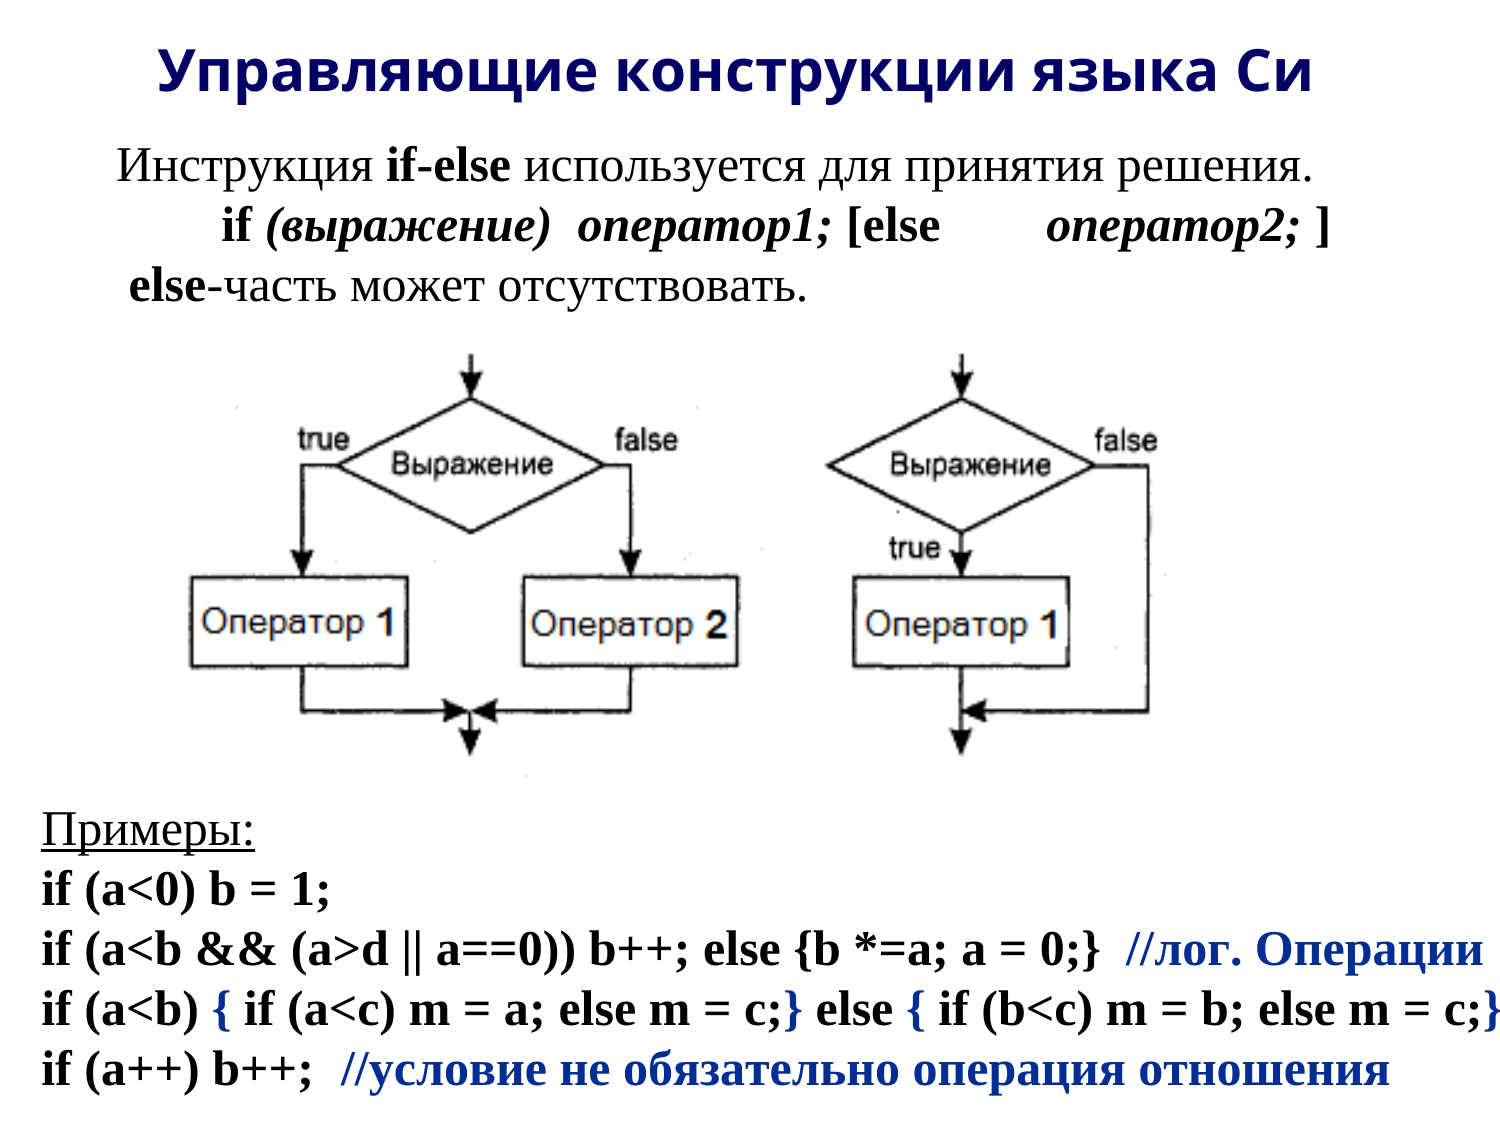

Управляющие конструкции языка Си
	Инструкция if-else используется для принятия решения.
if (выражение) оператор1; [else	оператор2; ]
	 else-часть может отсутствовать.
Примеры:
if (а<0) b = 1;
if (a<b && (a>d || a==0)) b++; else {b *=a; a = 0;} //лог. Операции
if (a<b) { if (a<c) m = a; else m = c;} else { if (b<c) m = b; else m = c;}
if (a++) b++; 	//условие не обязательно операция отношения